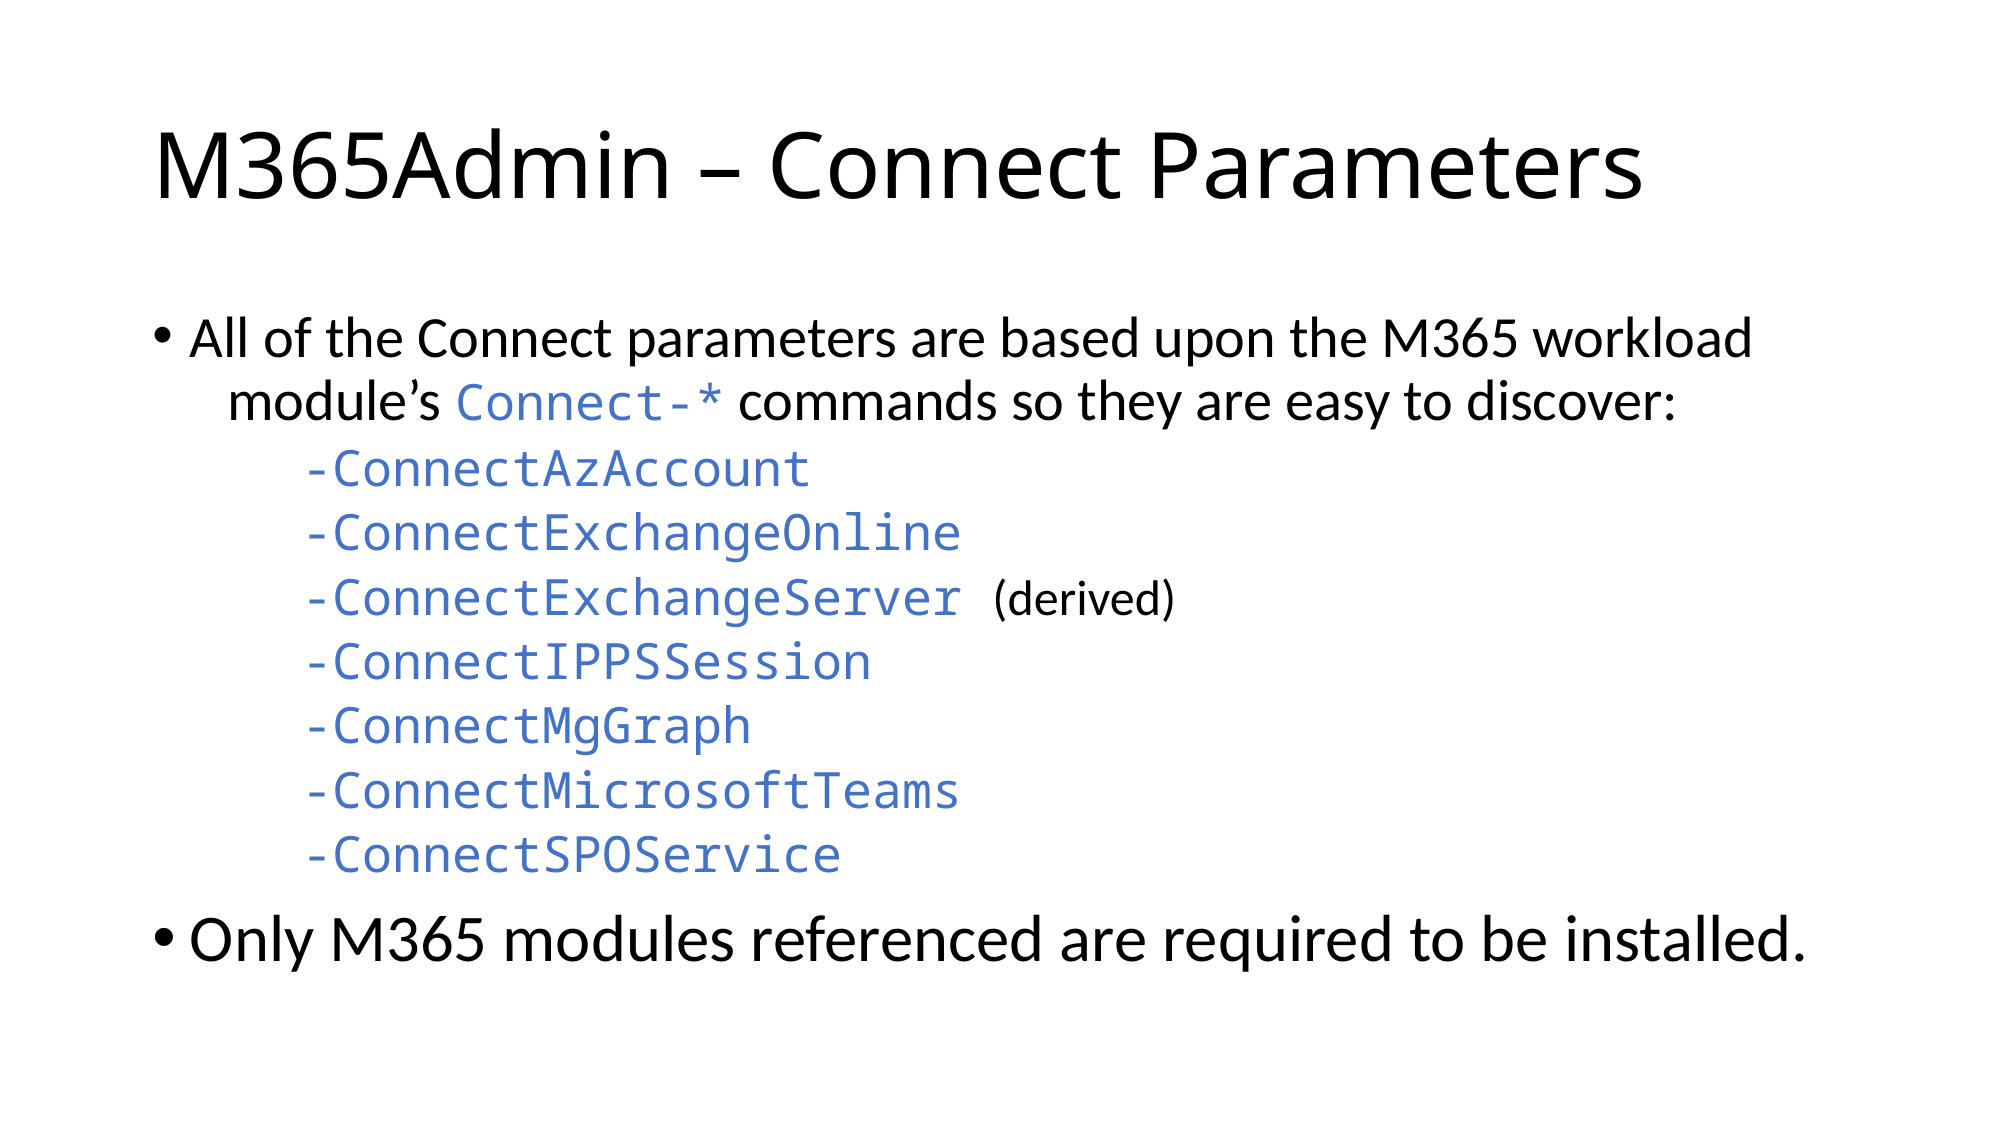

# M365Admin – Connect Parameters
All of the Connect parameters are based upon the M365 workload module’s Connect-* commands so they are easy to discover:
-ConnectAzAccount
-ConnectExchangeOnline
-ConnectExchangeServer (derived)
-ConnectIPPSSession
-ConnectMgGraph
-ConnectMicrosoftTeams
-ConnectSPOService
Only M365 modules referenced are required to be installed.